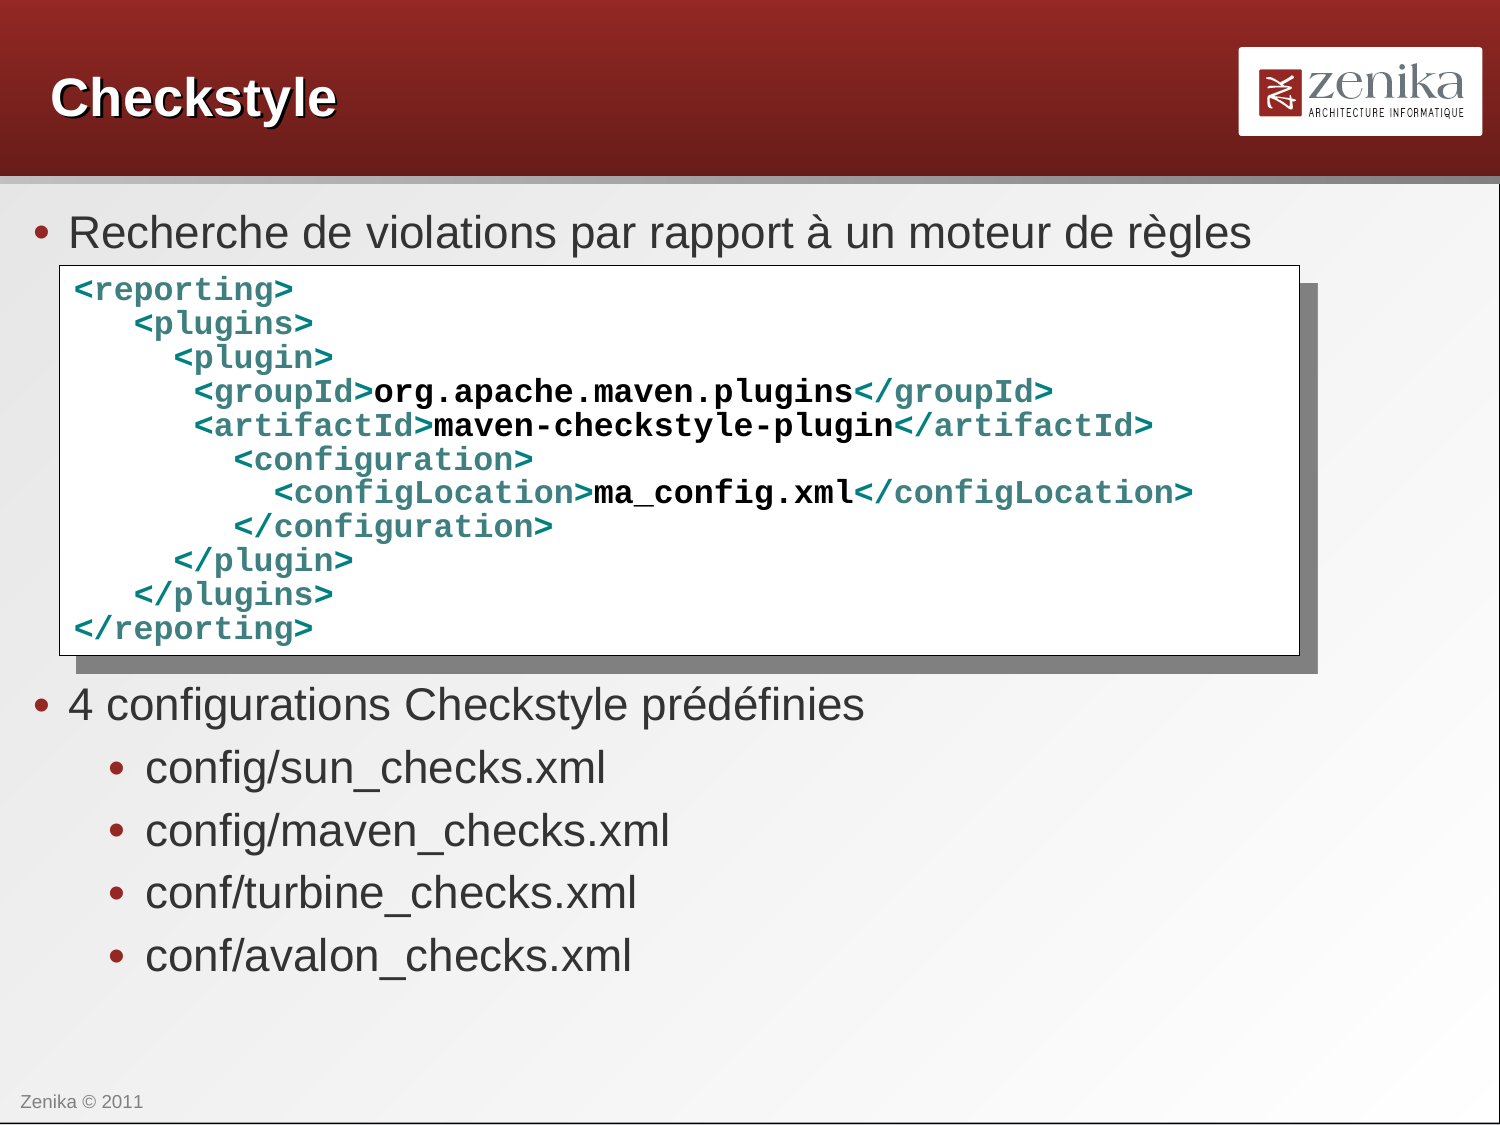

# Checkstyle
Recherche de violations par rapport à un moteur de règles
<reporting>
 <plugins>
 <plugin>
 <groupId>org.apache.maven.plugins</groupId>
 <artifactId>maven-checkstyle-plugin</artifactId>
 <configuration>
 <configLocation>ma_config.xml</configLocation>
 </configuration>
 </plugin>
 </plugins>
</reporting>
4 configurations Checkstyle prédéfinies
config/sun_checks.xml
config/maven_checks.xml
conf/turbine_checks.xml
conf/avalon_checks.xml